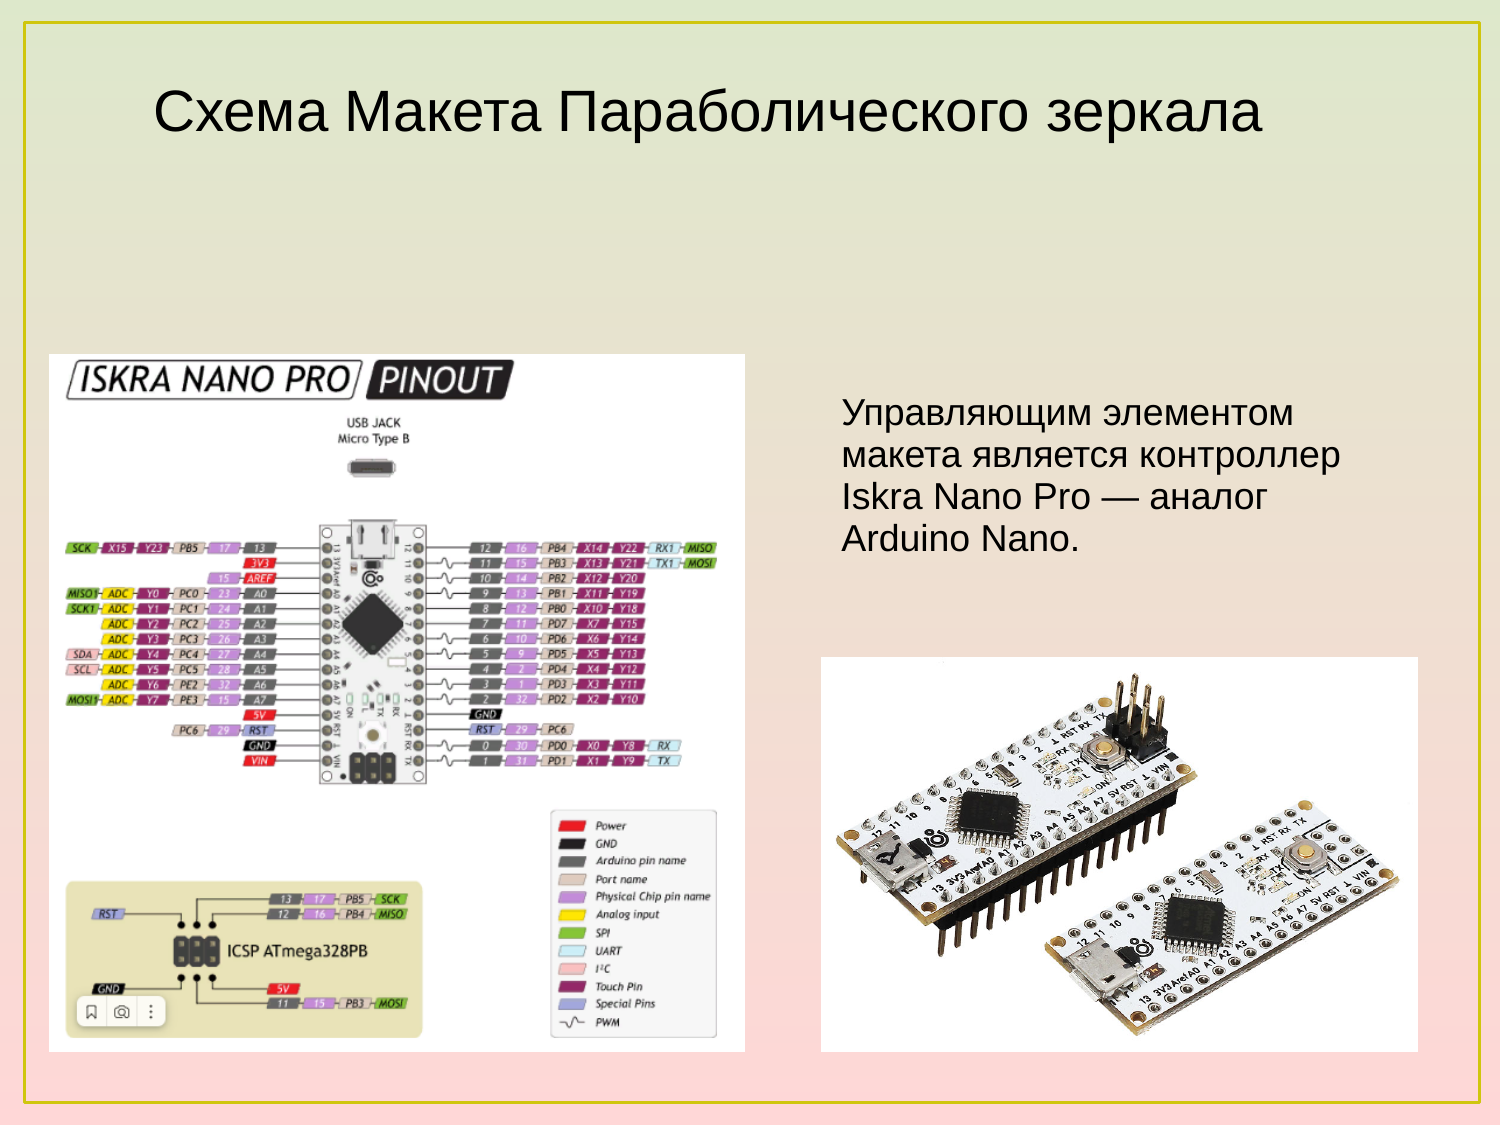

Схема Макета Параболического зеркала
Управляющим элементом макета является контроллер Iskra Nano Pro — аналог Arduino Nano.